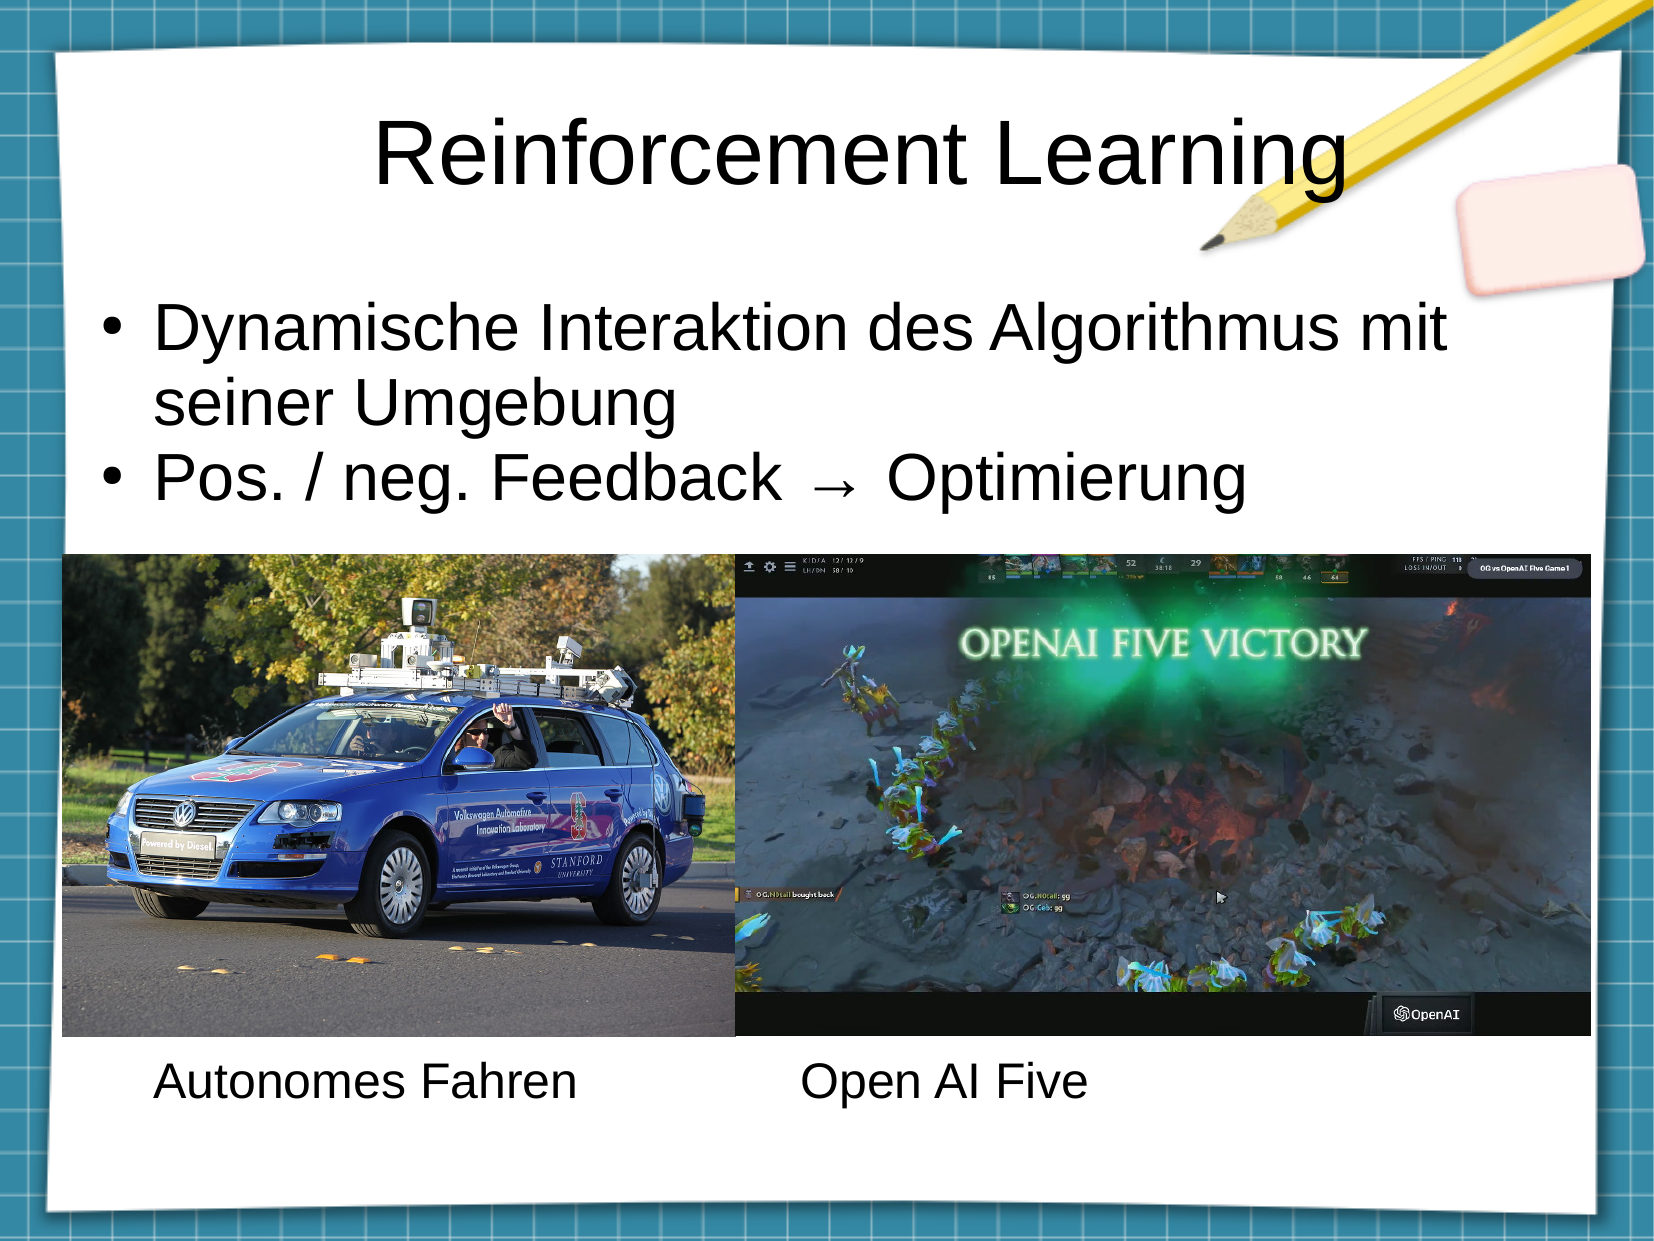

# Reinforcement Learning
Dynamische Interaktion des Algorithmus mit seiner Umgebung
Pos. / neg. Feedback → Optimierung
Autonomes Fahren Open AI Five